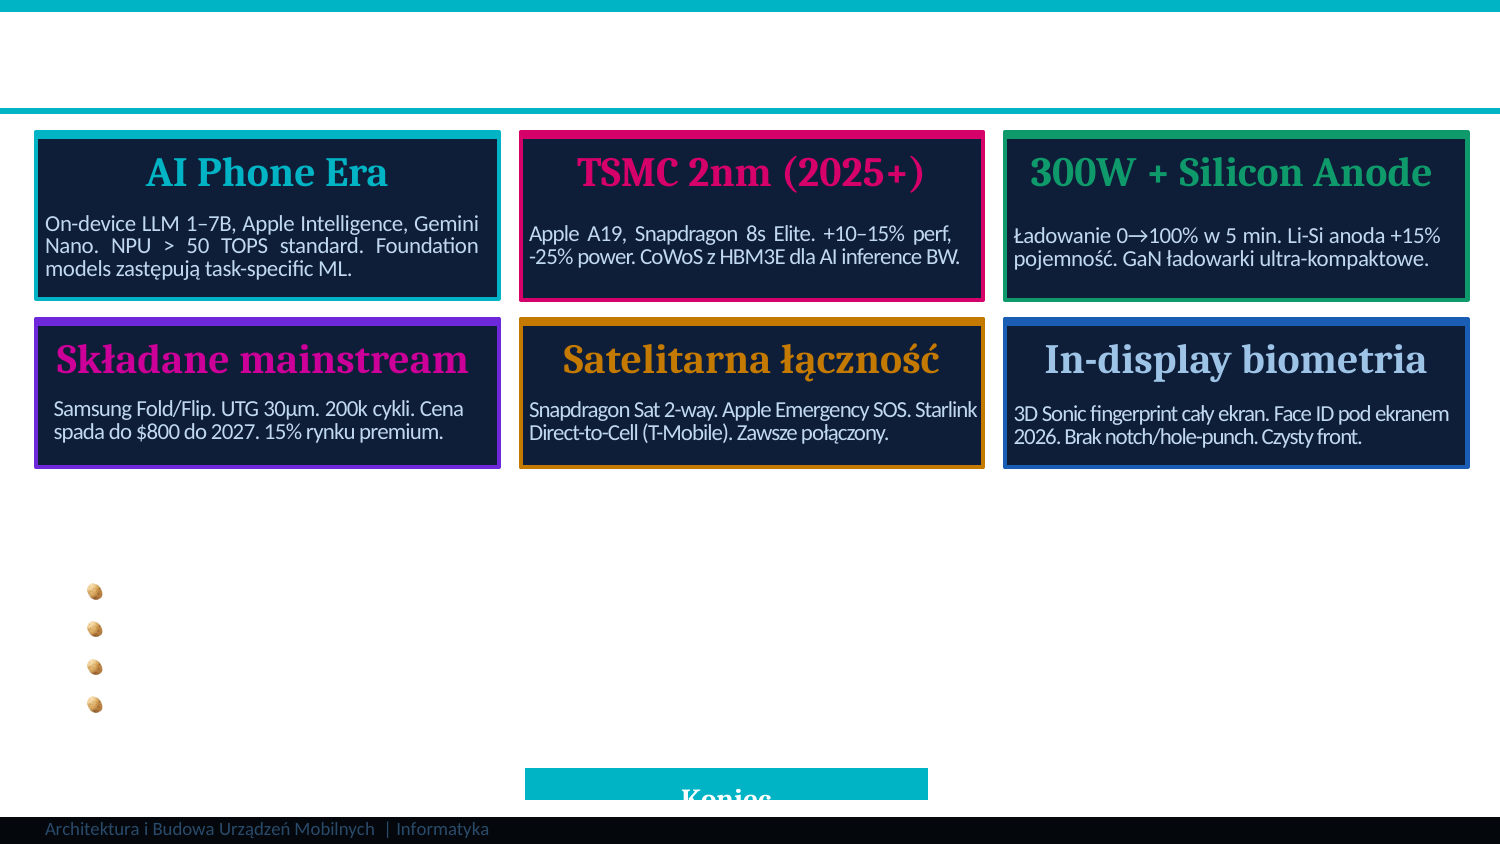

Podsumowanie i trendy , czyli przyszłość architektury mobilnej
AI Phone Era
TSMC 2nm (2025+)
300W + Silicon Anode
On-device LLM 1–7B, Apple Intelligence, Gemini Nano. NPU > 50 TOPS standard. Foundation models zastępują task-specific ML.
Apple A19, Snapdragon 8s Elite. +10–15% perf,
-25% power. CoWoS z HBM3E dla AI inference BW.
Ładowanie 0→100% w 5 min. Li-Si anoda +15% pojemność. GaN ładowarki ultra-kompaktowe.
Składane mainstream
Satelitarna łączność
In-display biometria
Samsung Fold/Flip. UTG 30μm. 200k cykli. Cena spada do $800 do 2027. 15% rynku premium.
3D Sonic fingerprint cały ekran. Face ID pod ekranem 2026. Brak notch/hole-punch. Czysty front.
Snapdragon Sat 2-way. Apple Emergency SOS. Starlink Direct-to-Cell (T-Mobile). Zawsze połączony.
Kluczowe wnioski wykładu
SoC integruje CPU+GPU+NPU+ISP w jednym chipie, heterogeneous computing to standard mobilny, nie przyszłość
OLED LTPO z adaptacyjnym odświeżaniem 1–120Hz i bezpieczeństwo sprzętowe (SEP/TrustZone) to fundamenty flagowców
Project Treble i AIDL HAL umożliwiają szybkie aktualizacje bezpieczeństwa, architektura androidowa ważna dla programisty
On-device AI (NPU 38–80 TOPS) zmienia paradygmat aplikacji mobilnych, AI nie wymaga chmury w 2025+
Koniec
Architektura i Budowa Urządzeń Mobilnych | Informatyka